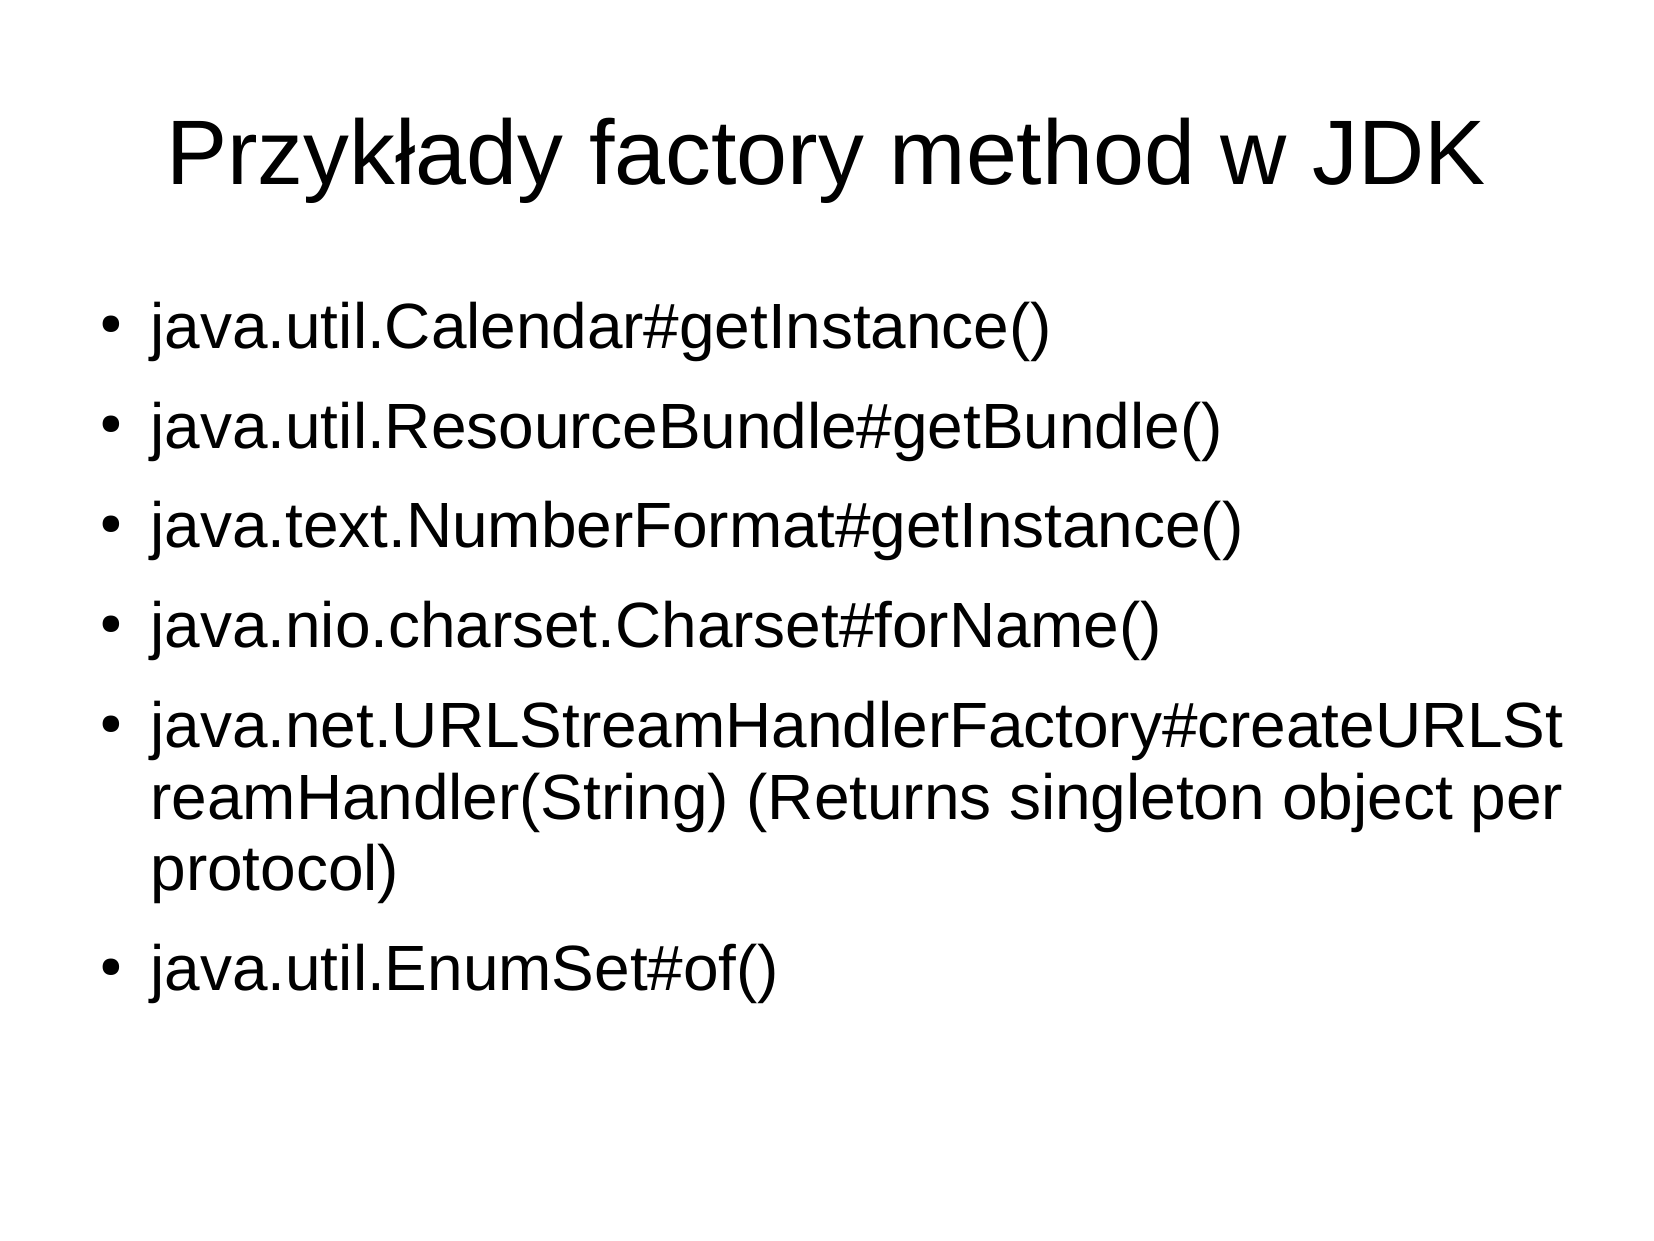

# Przykłady factory method w JDK
java.util.Calendar#getInstance()
java.util.ResourceBundle#getBundle()
java.text.NumberFormat#getInstance()
java.nio.charset.Charset#forName()
java.net.URLStreamHandlerFactory#createURLStreamHandler(String) (Returns singleton object per protocol)
java.util.EnumSet#of()